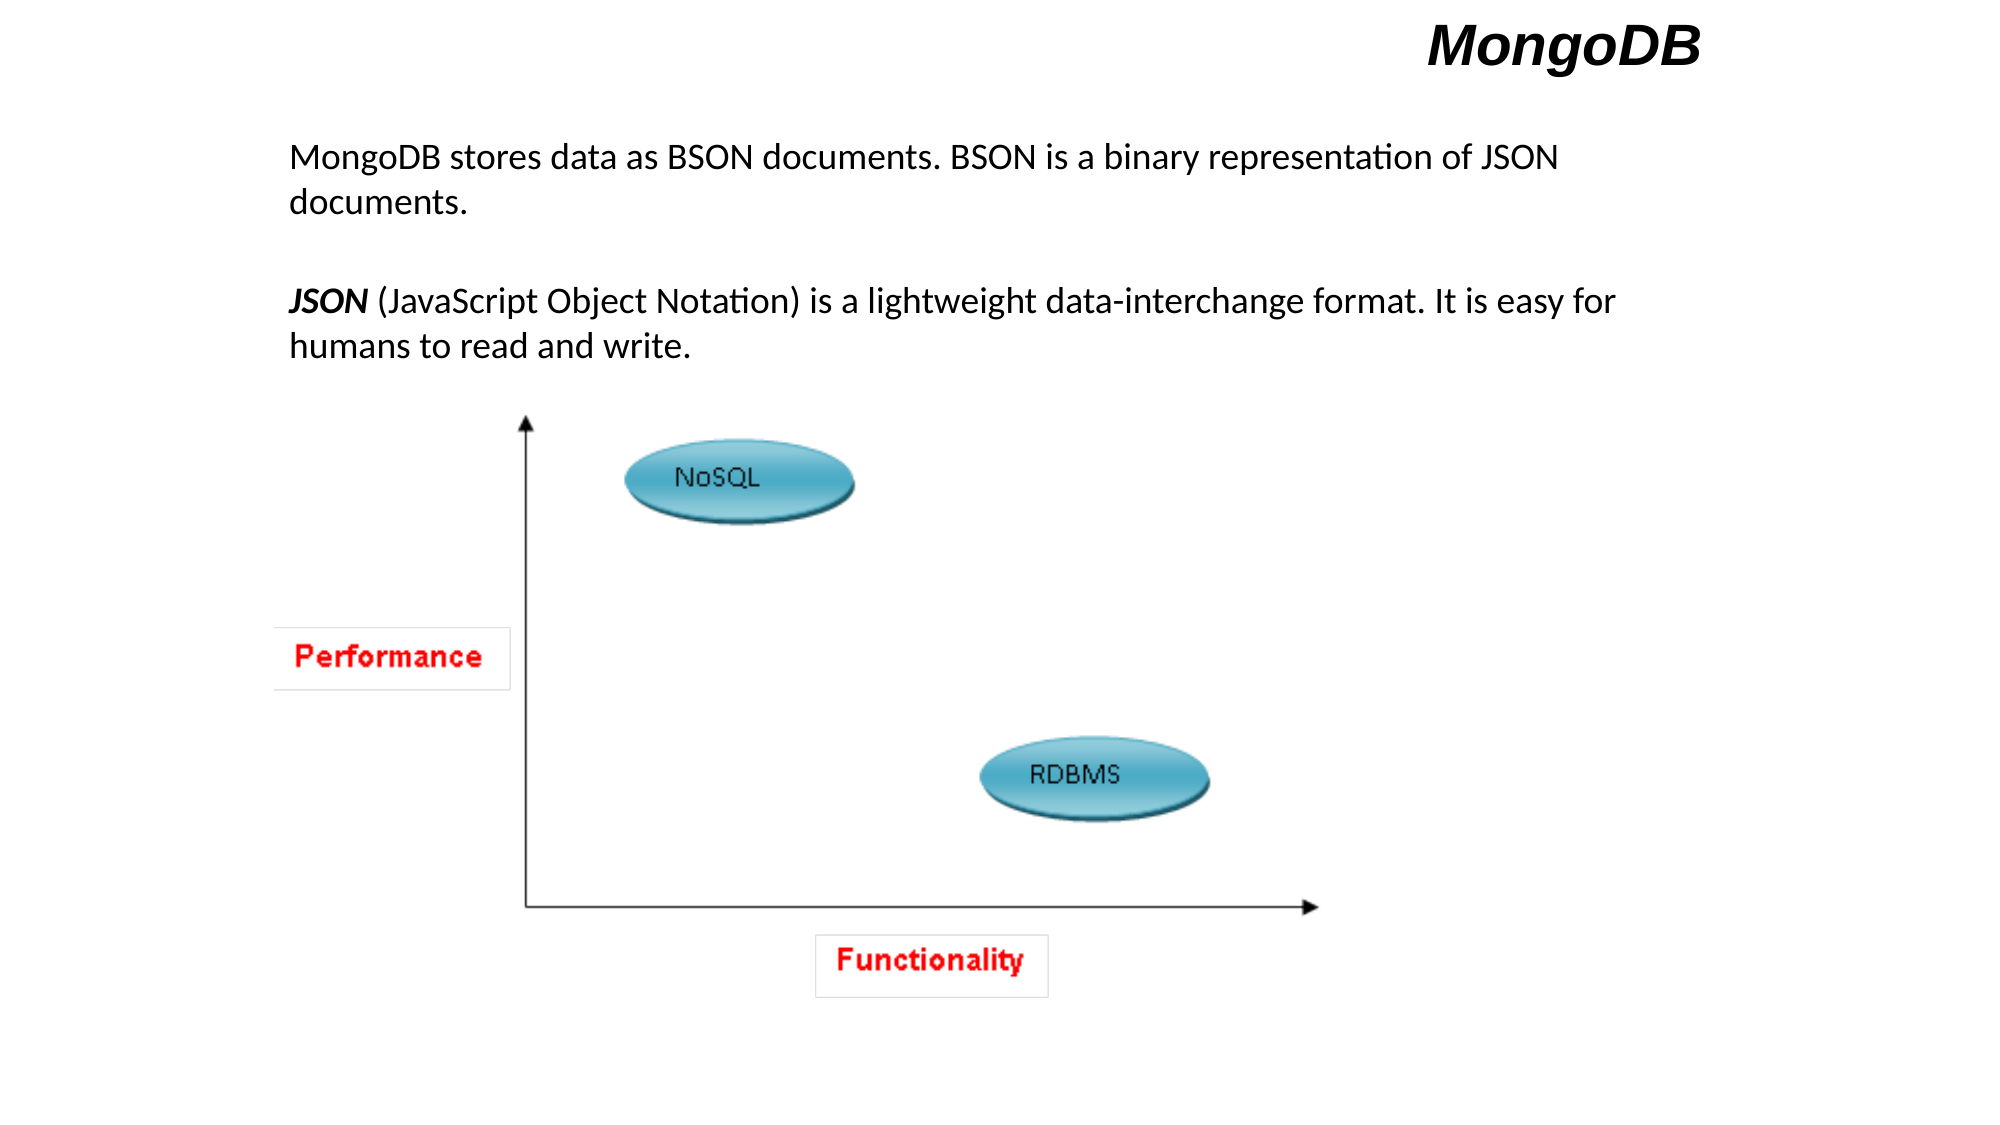

MongoDB
MongoDB stores data as BSON documents. BSON is a binary representation of JSON documents.
JSON (JavaScript Object Notation) is a lightweight data-interchange format. It is easy for humans to read and write.